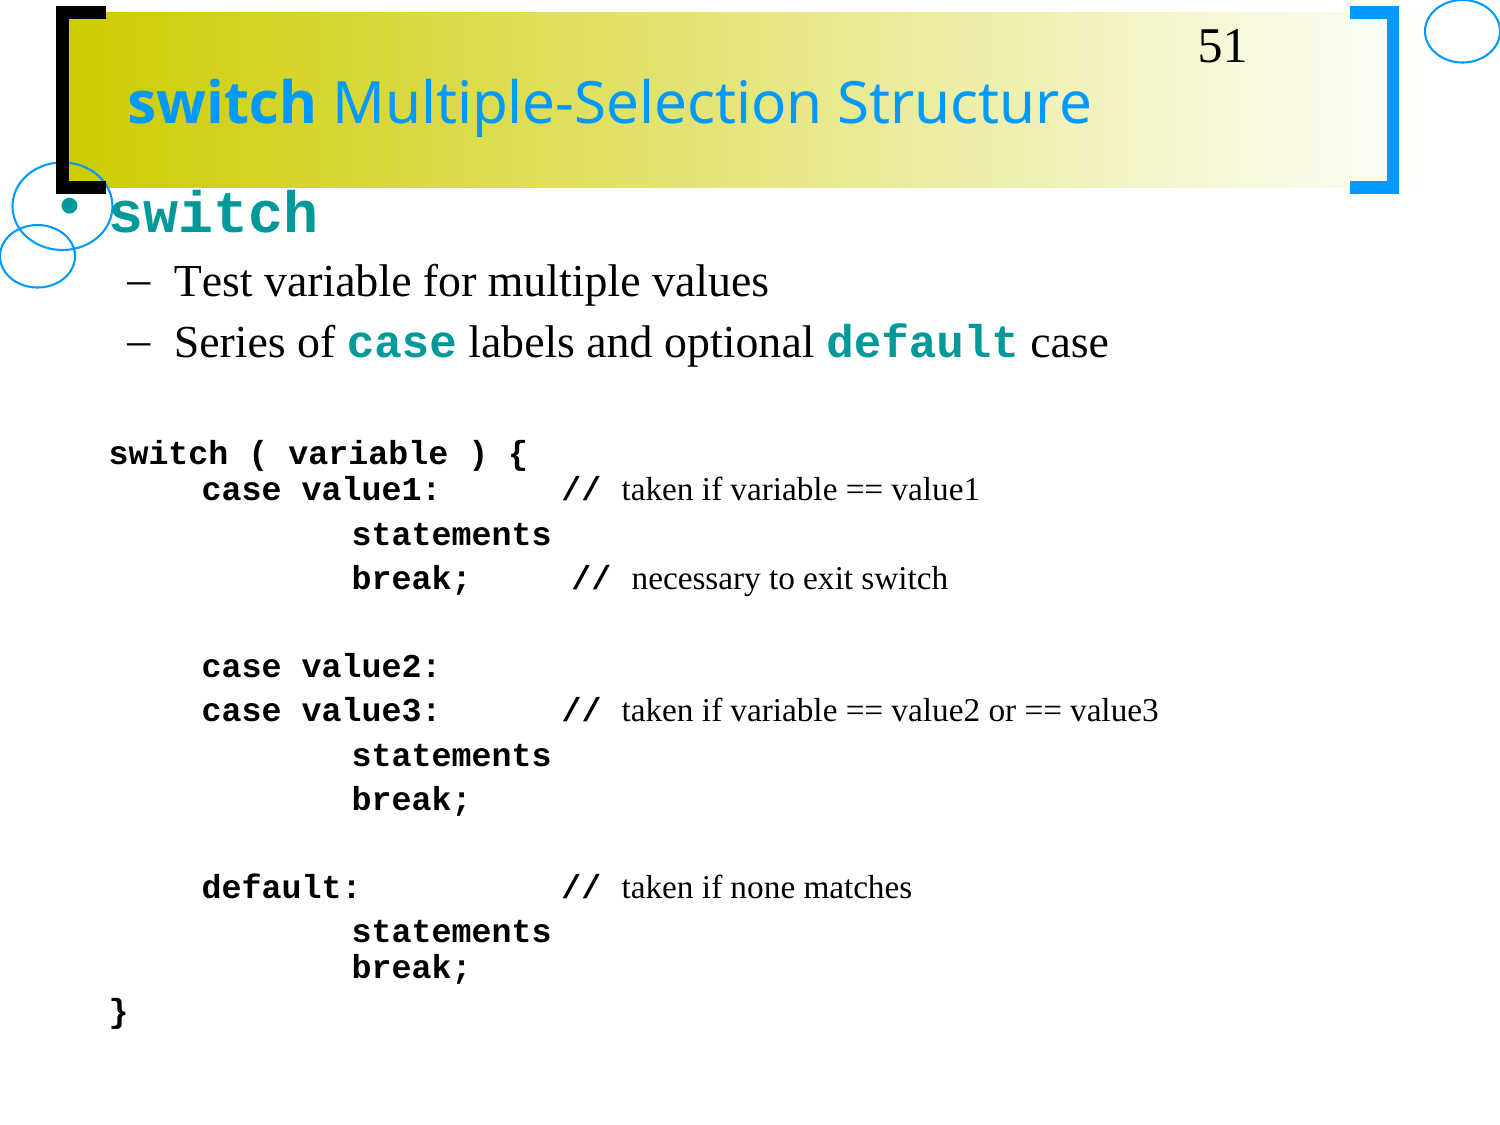

51
# switch Multiple-Selection Structure
switch
Test variable for multiple values
Series of case labels and optional default case
	switch ( variable ) {
	case value1: // taken if variable == value1
			statements
			break; // necessary to exit switch
		case value2:
		case value3:	 // taken if variable == value2 or == value3
			statements
			break;
		default: // taken if none matches
			statements
	 	break;
	}